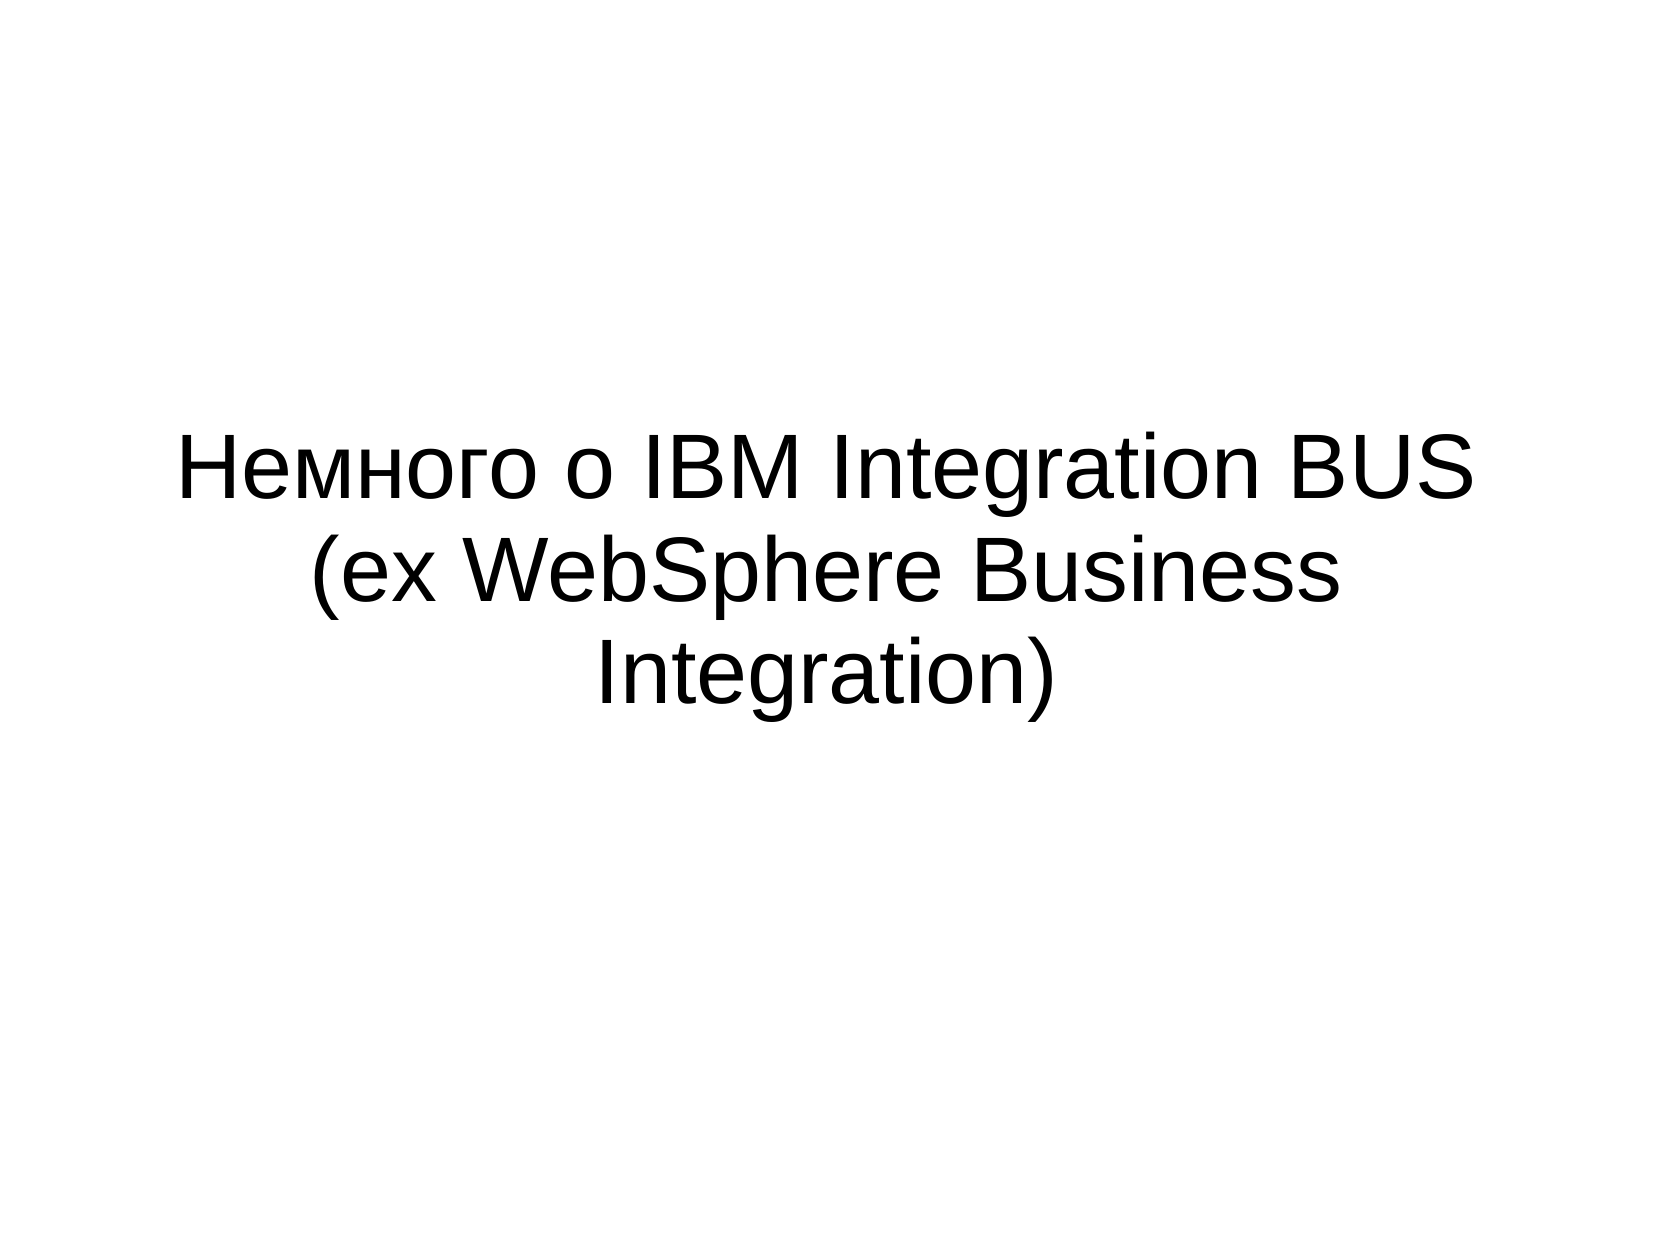

# Немного о IBM Integration BUS (ex WebSphere Business Integration)